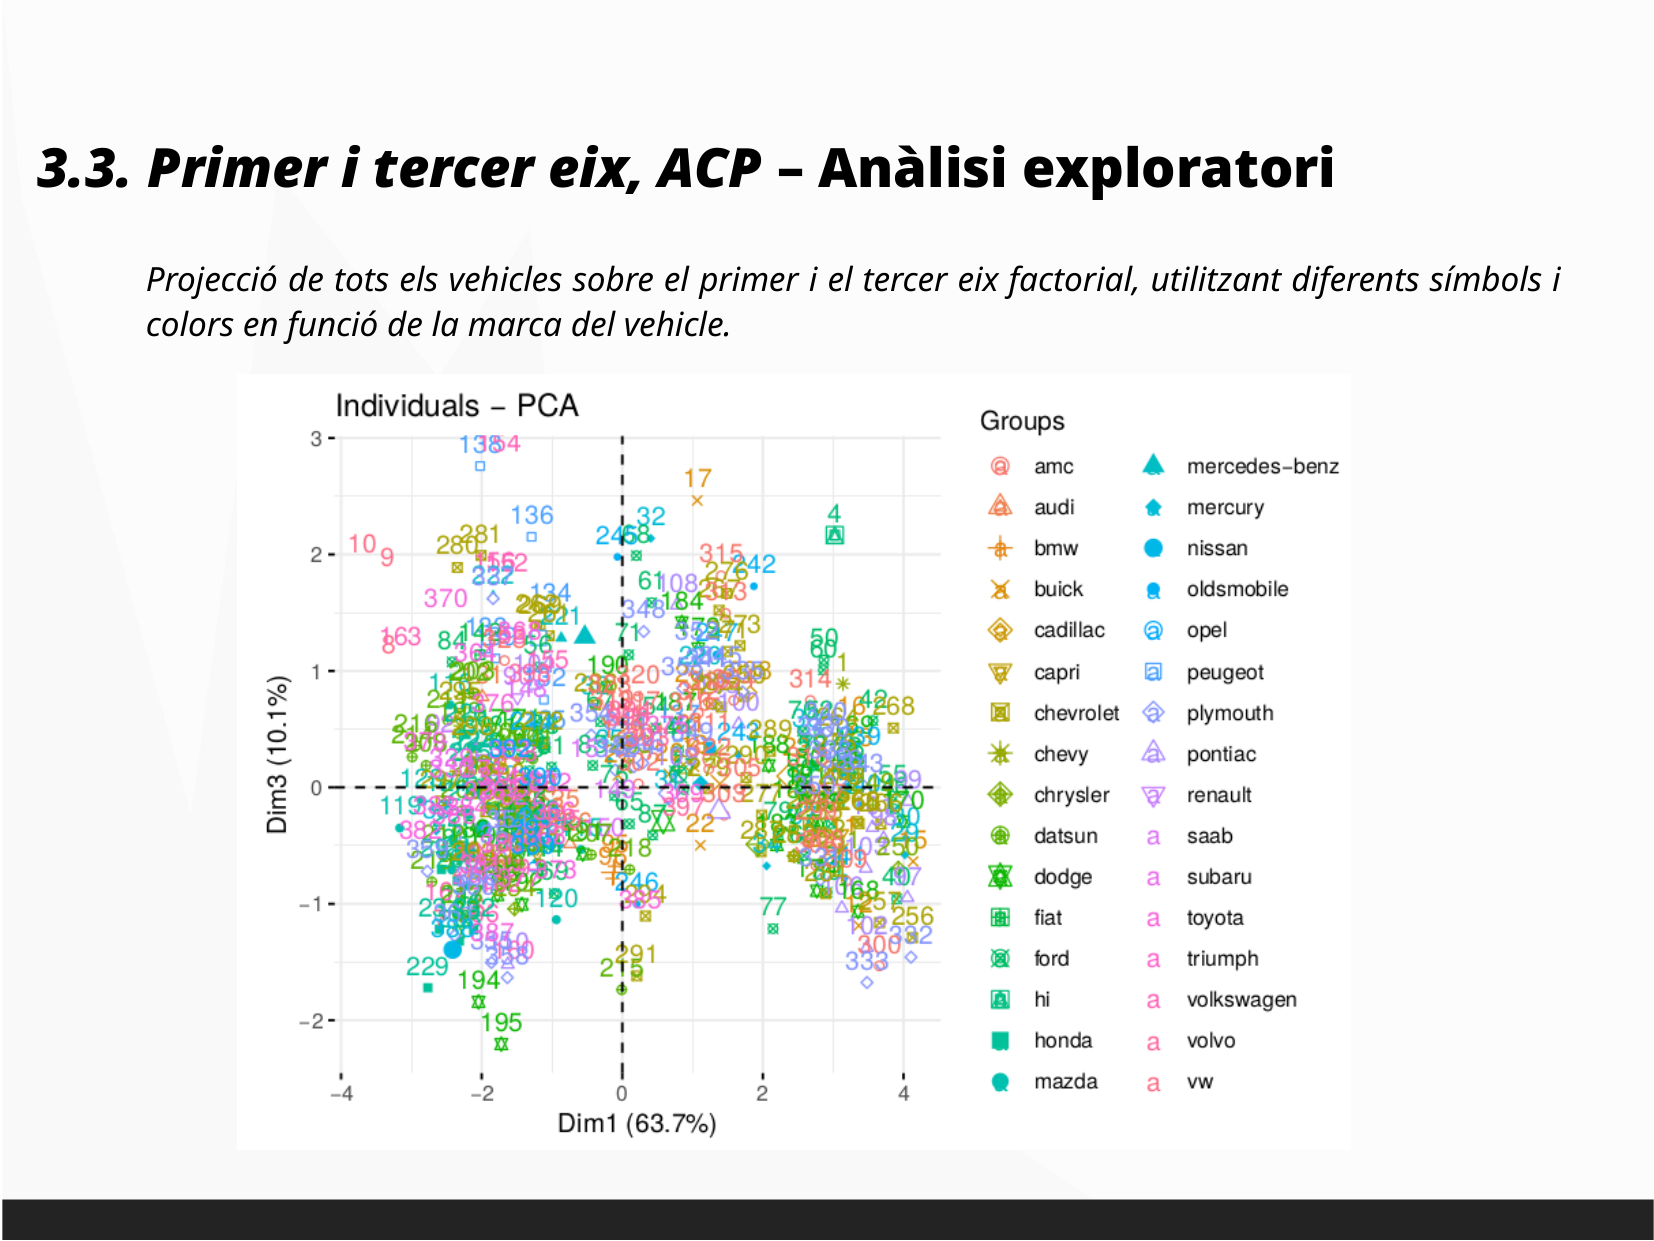

3.3. Primer i tercer eix, ACP – Anàlisi exploratori
# Projecció de tots els vehicles sobre el primer i el tercer eix factorial, utilitzant diferents símbols i colors en funció de la marca del vehicle.